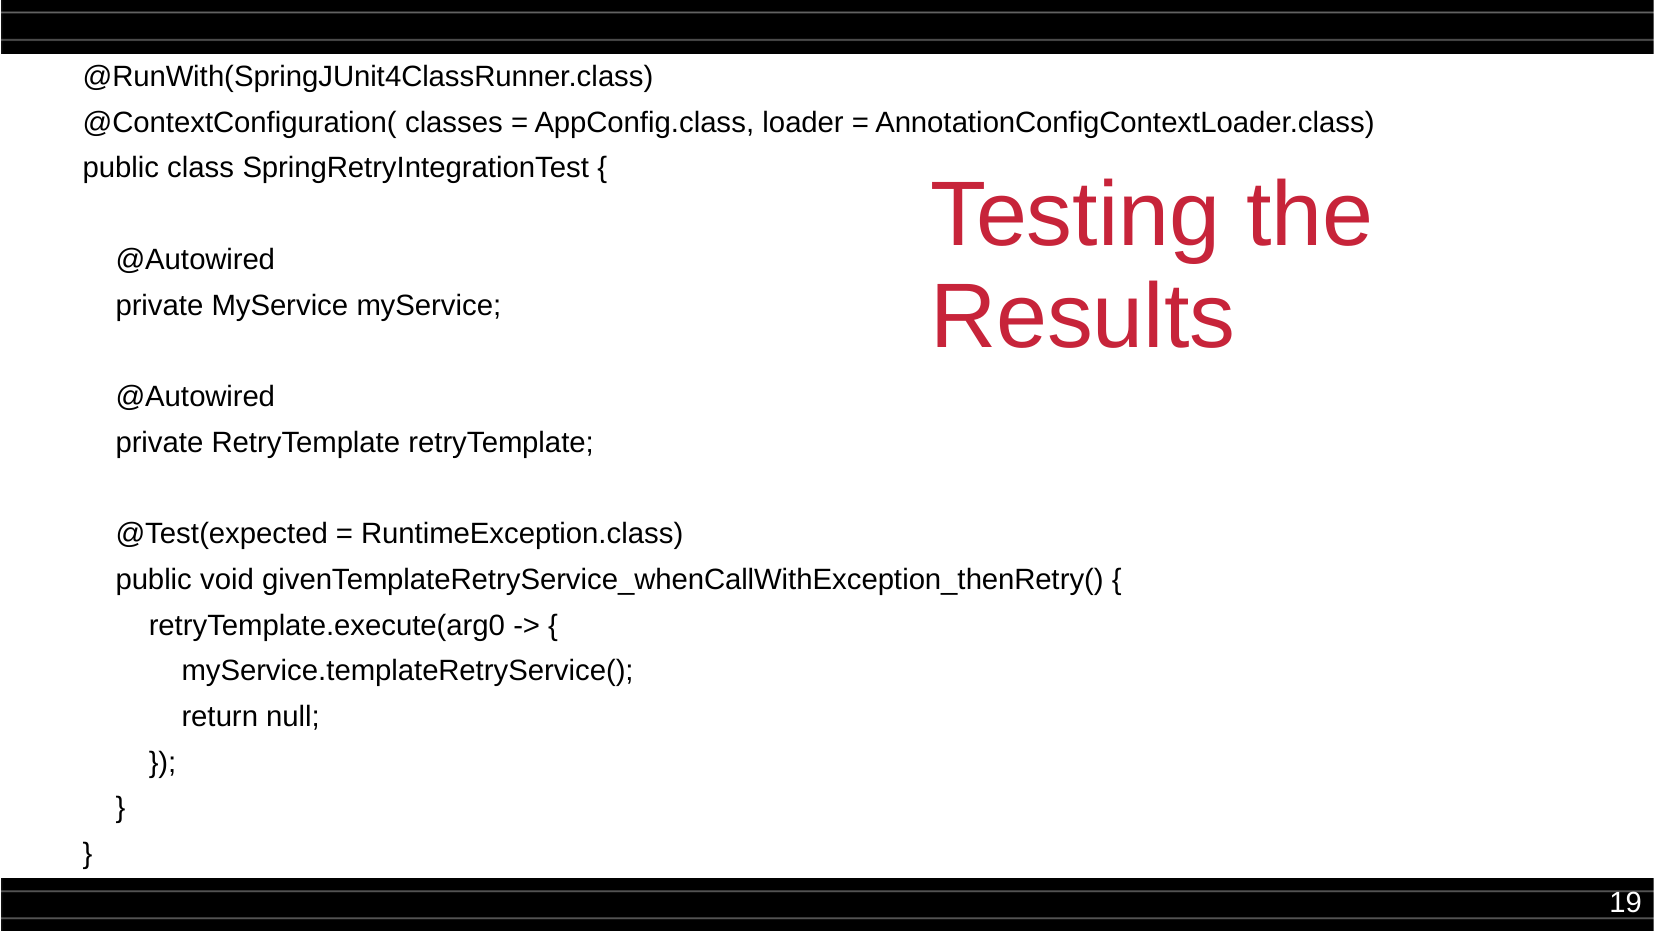

@RunWith(SpringJUnit4ClassRunner.class)
@ContextConfiguration( classes = AppConfig.class, loader = AnnotationConfigContextLoader.class)
public class SpringRetryIntegrationTest {
 @Autowired
 private MyService myService;
 @Autowired
 private RetryTemplate retryTemplate;
 @Test(expected = RuntimeException.class)
 public void givenTemplateRetryService_whenCallWithException_thenRetry() {
 retryTemplate.execute(arg0 -> {
 myService.templateRetryService();
 return null;
 });
 }
}
# Testing the Results